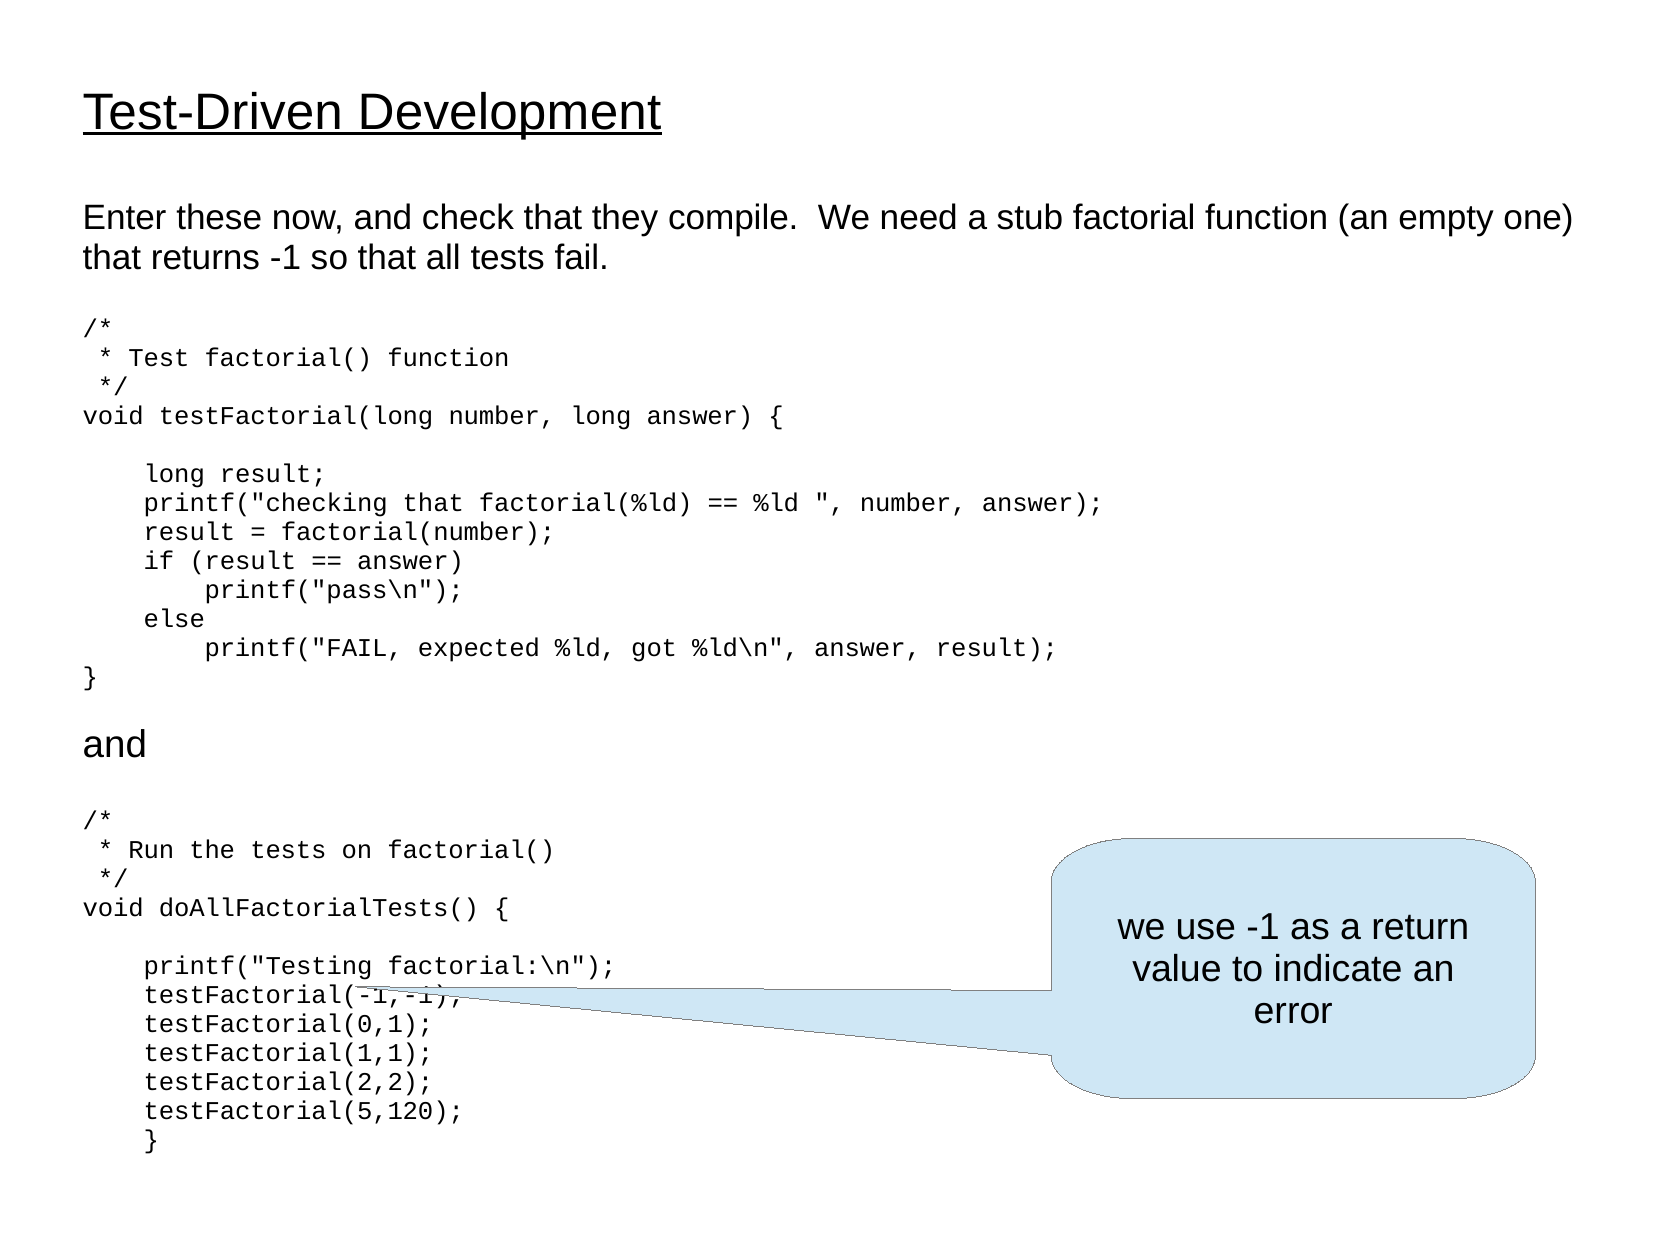

# Test-Driven Development
Enter these now, and check that they compile. We need a stub factorial function (an empty one) that returns -1 so that all tests fail.
/*
 * Test factorial() function
 */
void testFactorial(long number, long answer) {
 long result;
 printf("checking that factorial(%ld) == %ld ", number, answer);
 result = factorial(number);
 if (result == answer)
 printf("pass\n");
 else
 printf("FAIL, expected %ld, got %ld\n", answer, result);
}
and
/*
 * Run the tests on factorial()
 */
void doAllFactorialTests() {
 printf("Testing factorial:\n");
 testFactorial(-1,-1);
 testFactorial(0,1);
 testFactorial(1,1);
 testFactorial(2,2);
 testFactorial(5,120);
 }
we use -1 as a return
value to indicate an
error